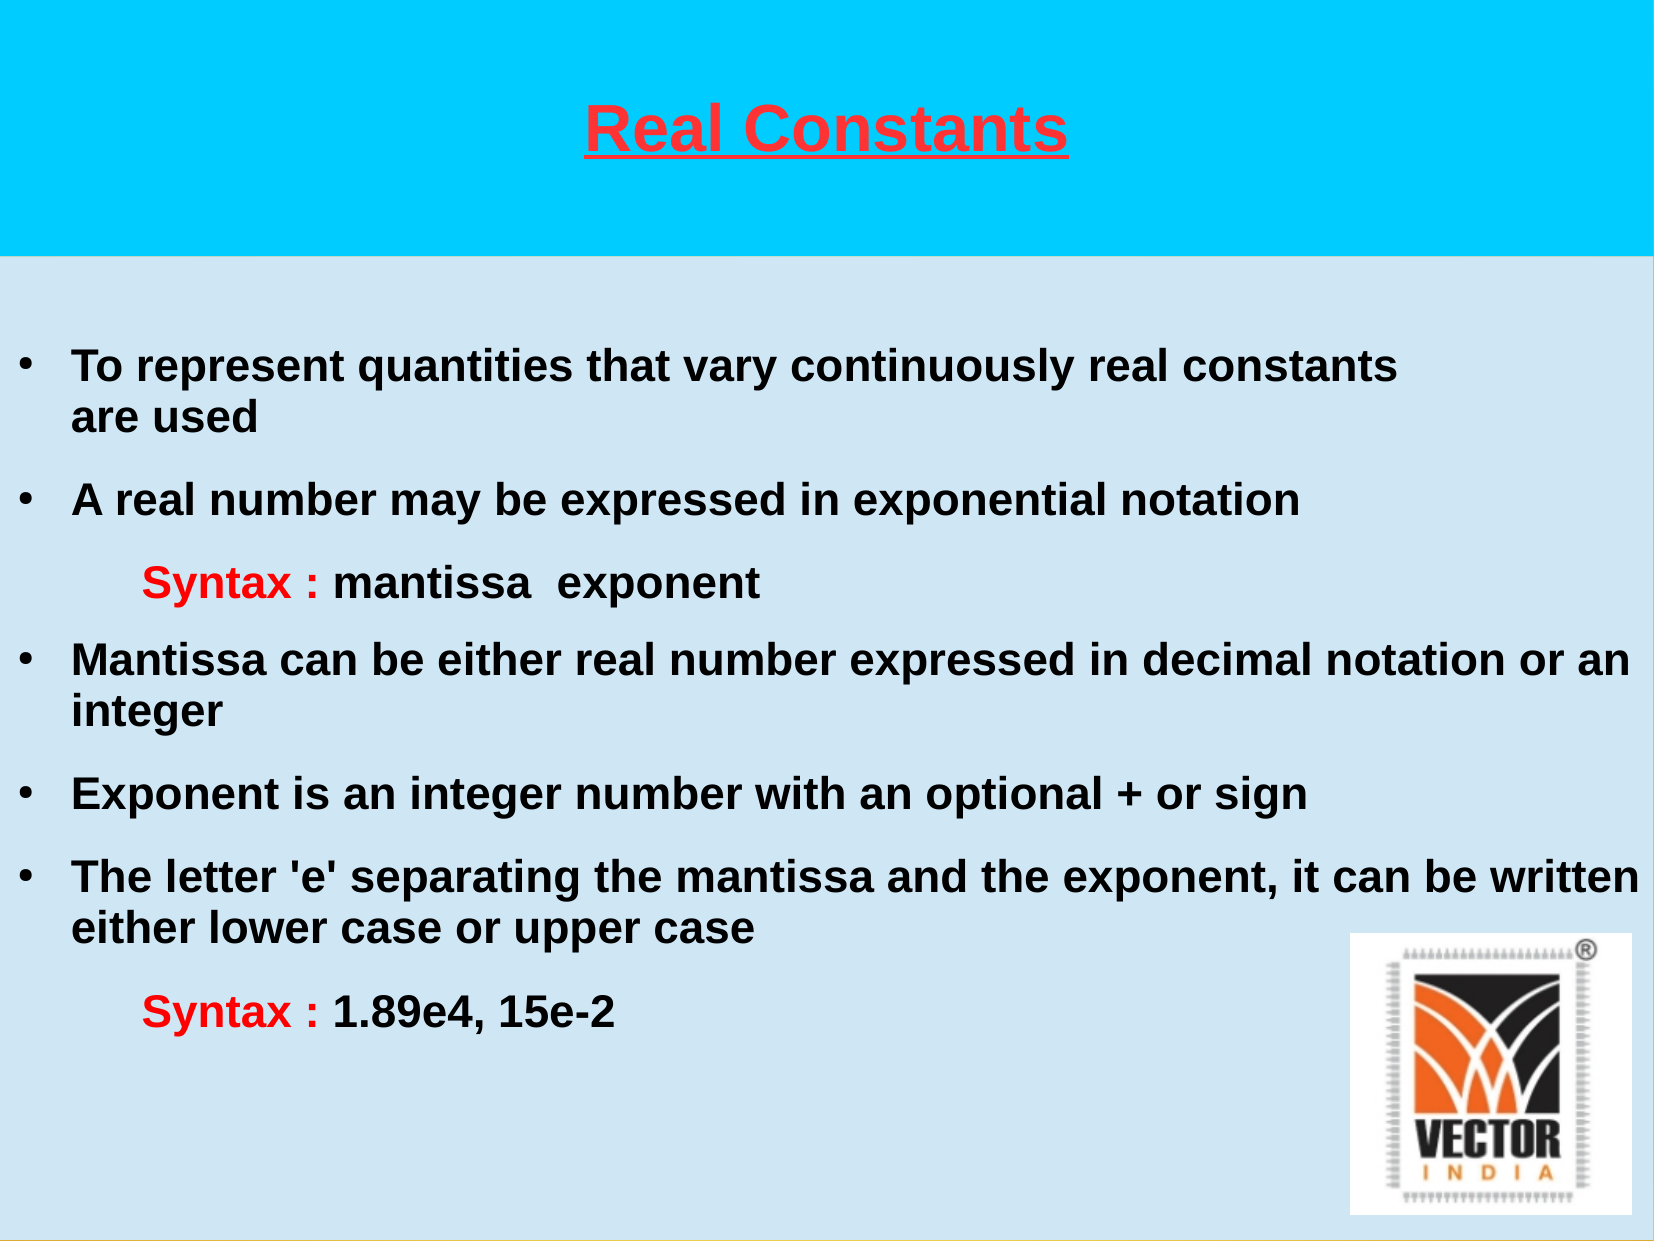

# Real Constants
To represent quantities that vary continuously real constants are used
A real number may be expressed in exponential notation
Syntax : mantissa exponent
Mantissa can be either real number expressed in decimal notation or an integer
Exponent is an integer number with an optional + or sign
The letter 'e' separating the mantissa and the exponent, it can be written either lower case or upper case
Syntax : 1.89e4, 15e-2